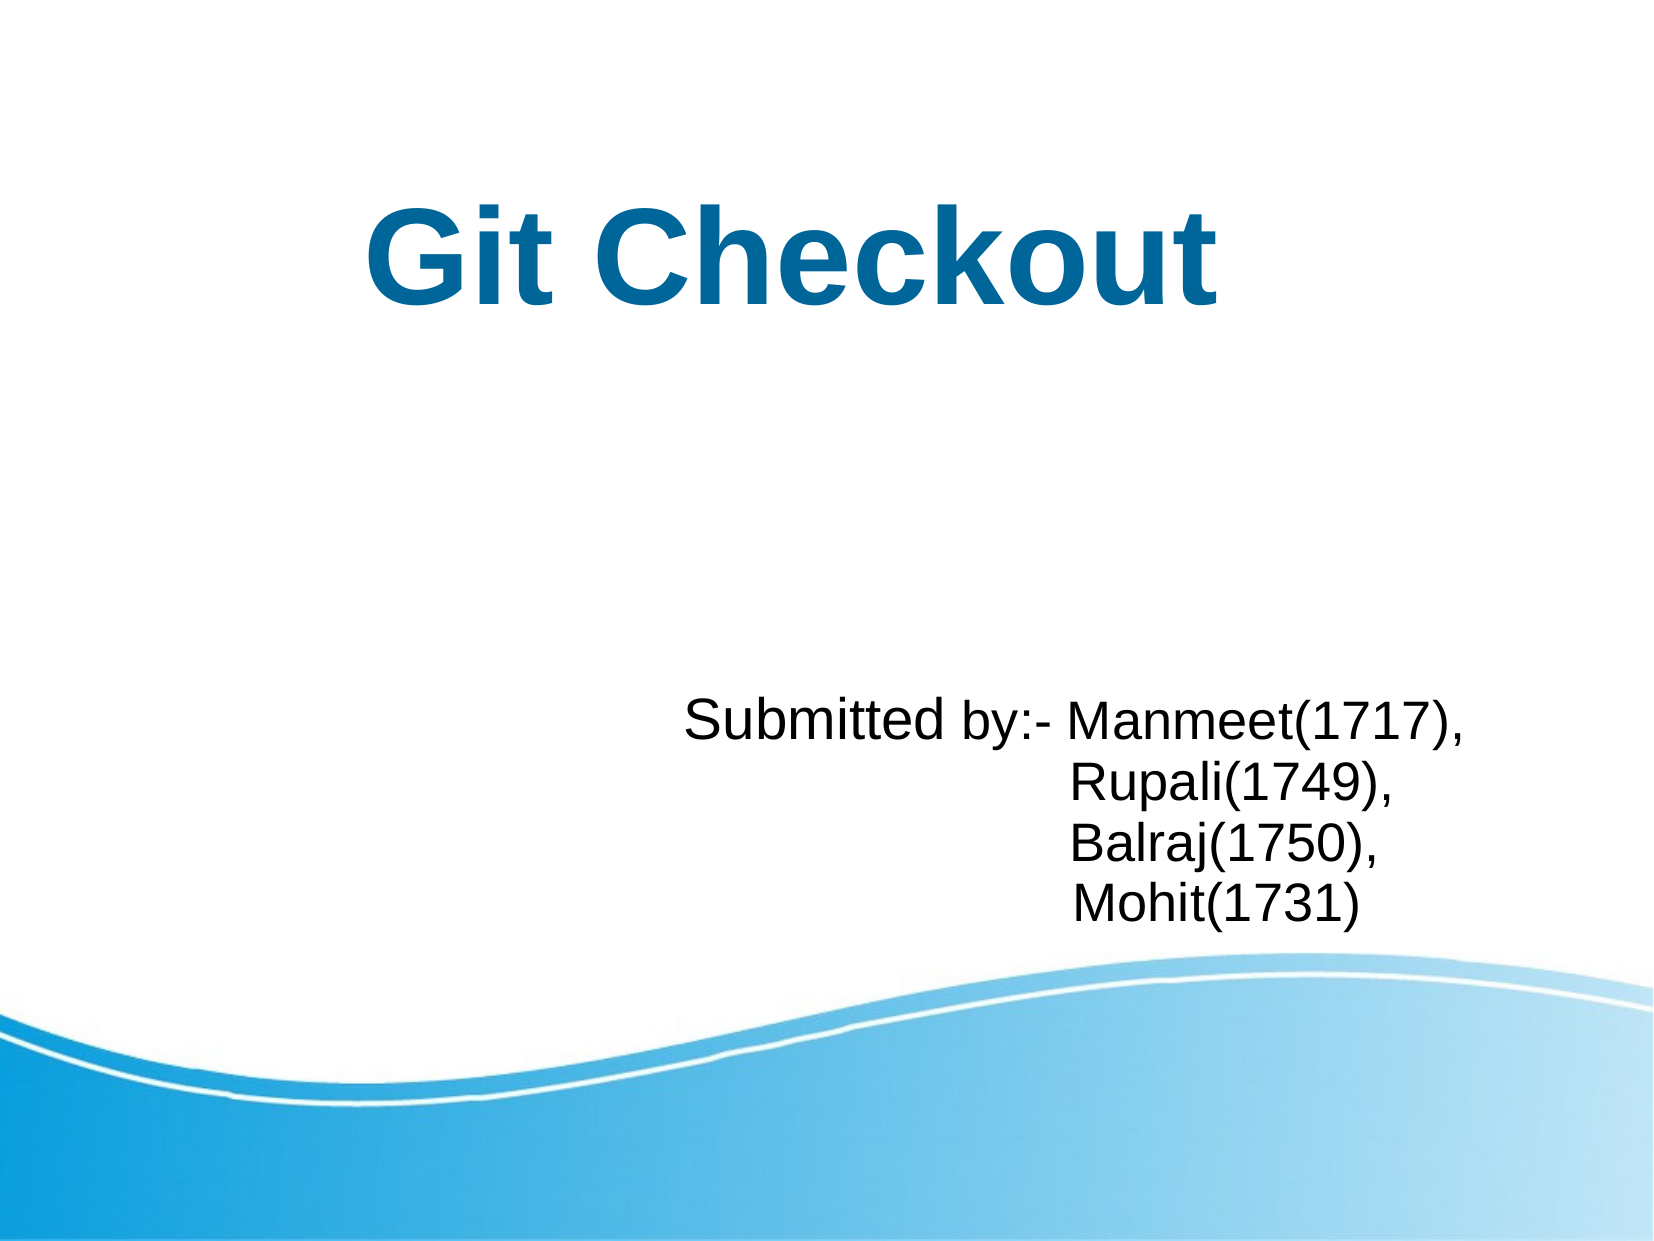

# Git Checkout
Submitted by:- Manmeet(1717),
 Rupali(1749),
 Balraj(1750),
 Mohit(1731)